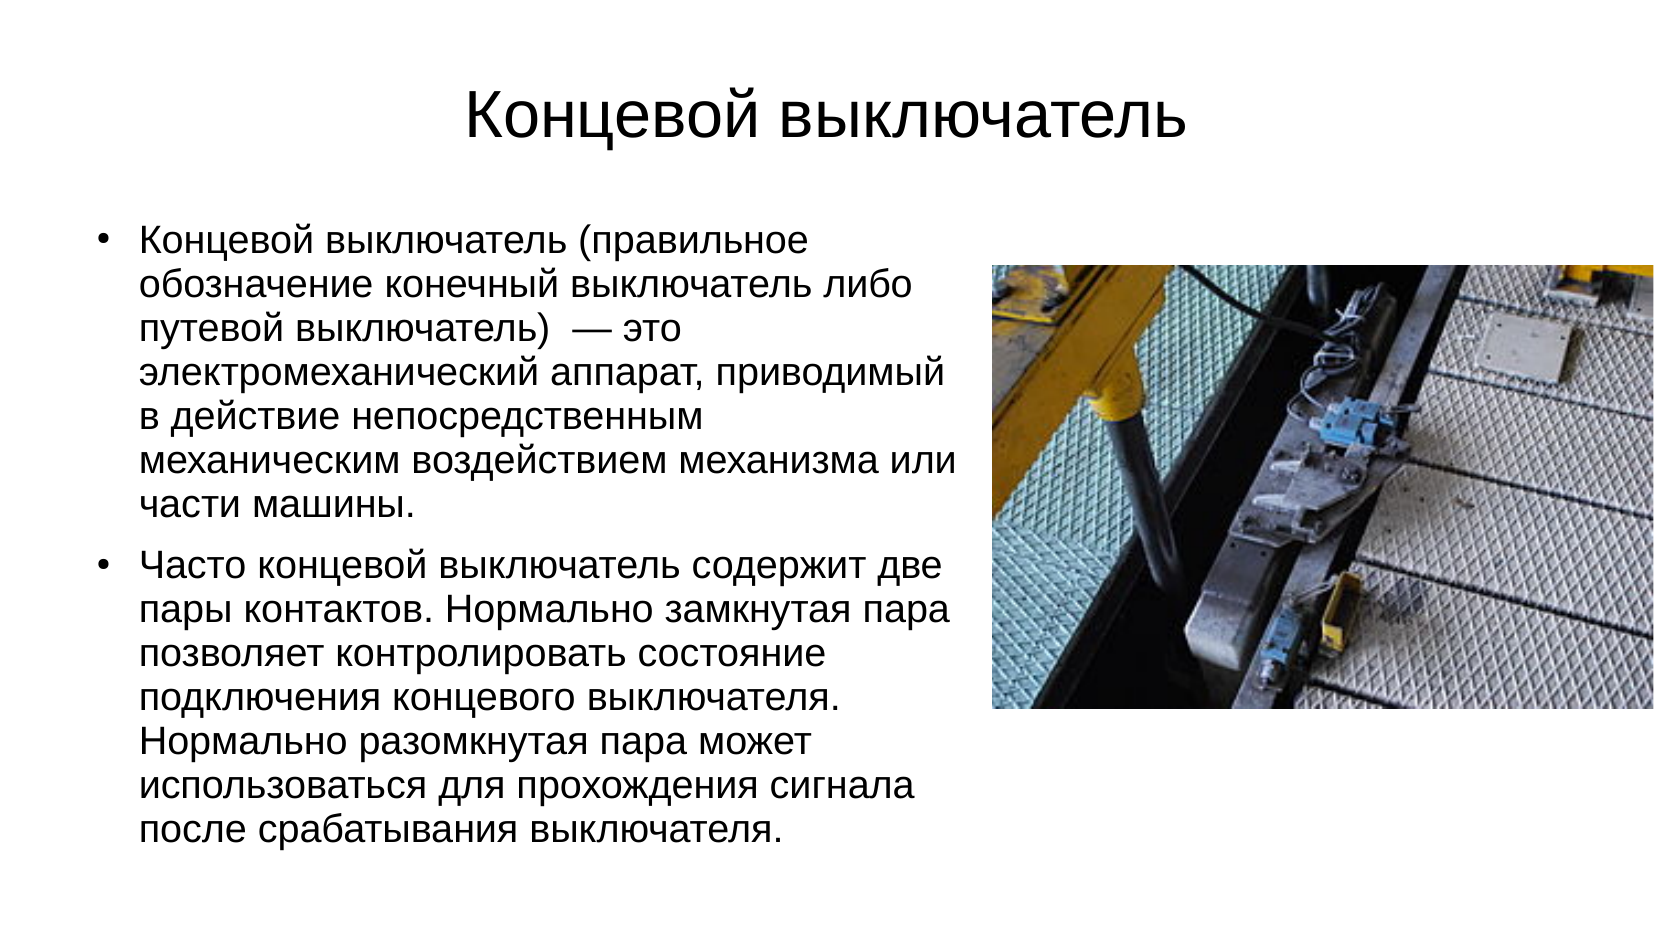

# Концевой выключатель
Концевой выключатель (правильное обозначение конечный выключатель либо путевой выключатель) — это электромеханический аппарат, приводимый в действие непосредственным механическим воздействием механизма или части машины.
Часто концевой выключатель содержит две пары контактов. Нормально замкнутая пара позволяет контролировать состояние подключения концевого выключателя. Нормально разомкнутая пара может использоваться для прохождения сигнала после срабатывания выключателя.